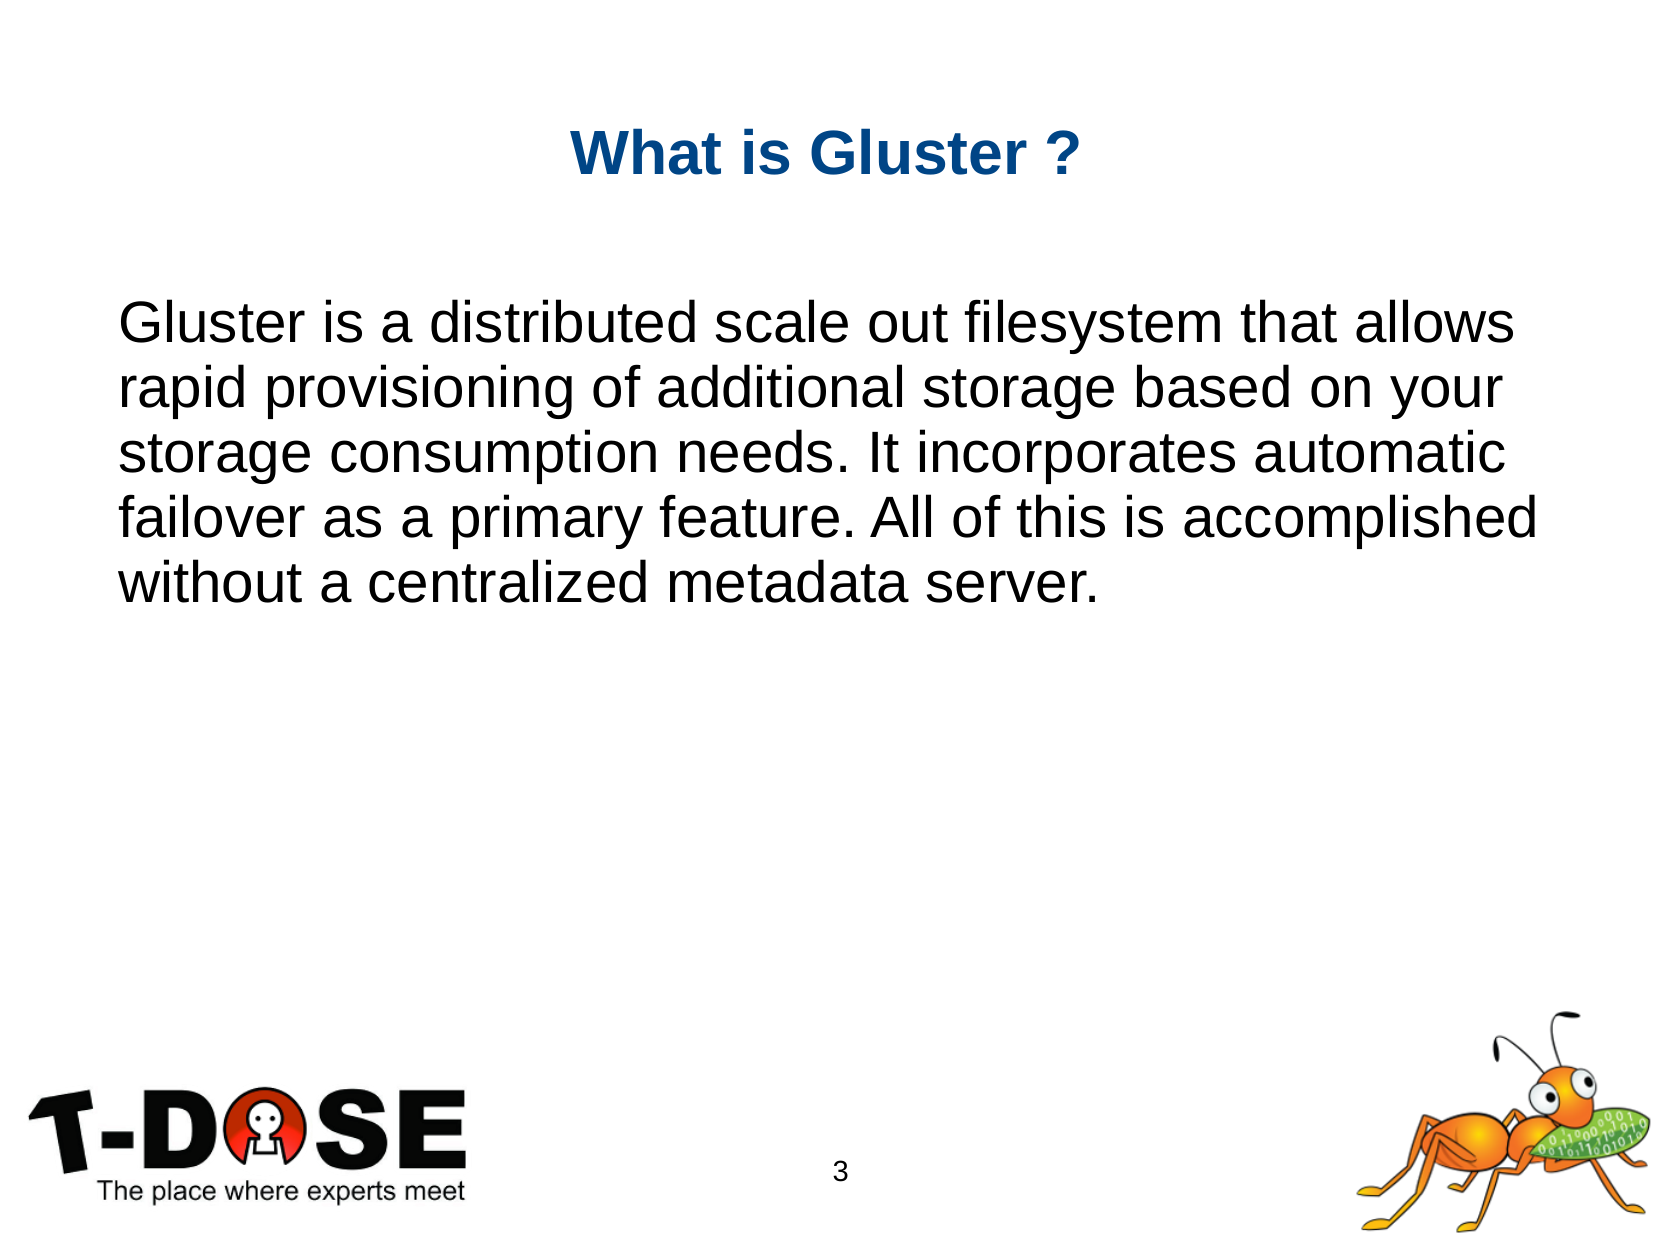

# What is Gluster ?
Gluster is a distributed scale out filesystem that allows rapid provisioning of additional storage based on your storage consumption needs. It incorporates automatic failover as a primary feature. All of this is accomplished without a centralized metadata server.
3